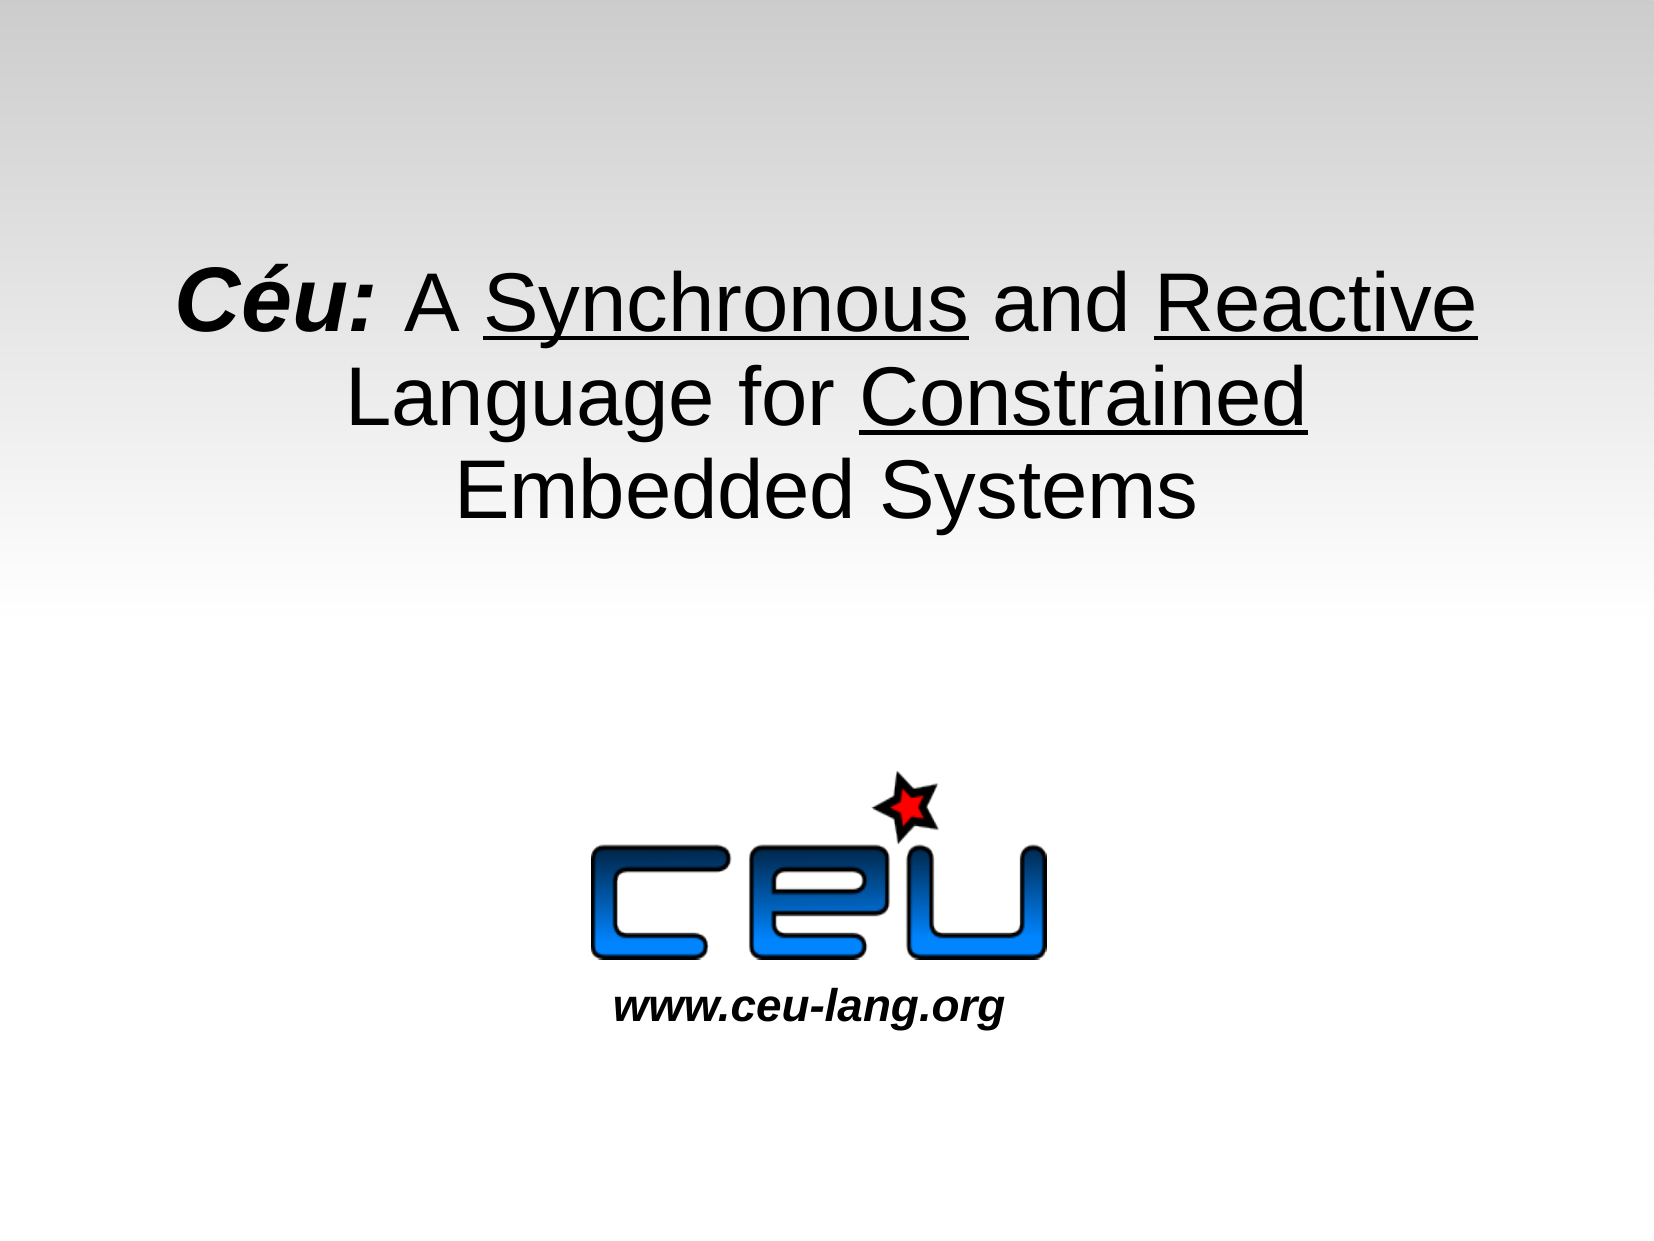

# Céu: A Synchronous and Reactive Language for Constrained
Embedded Systems
www.ceu-lang.org